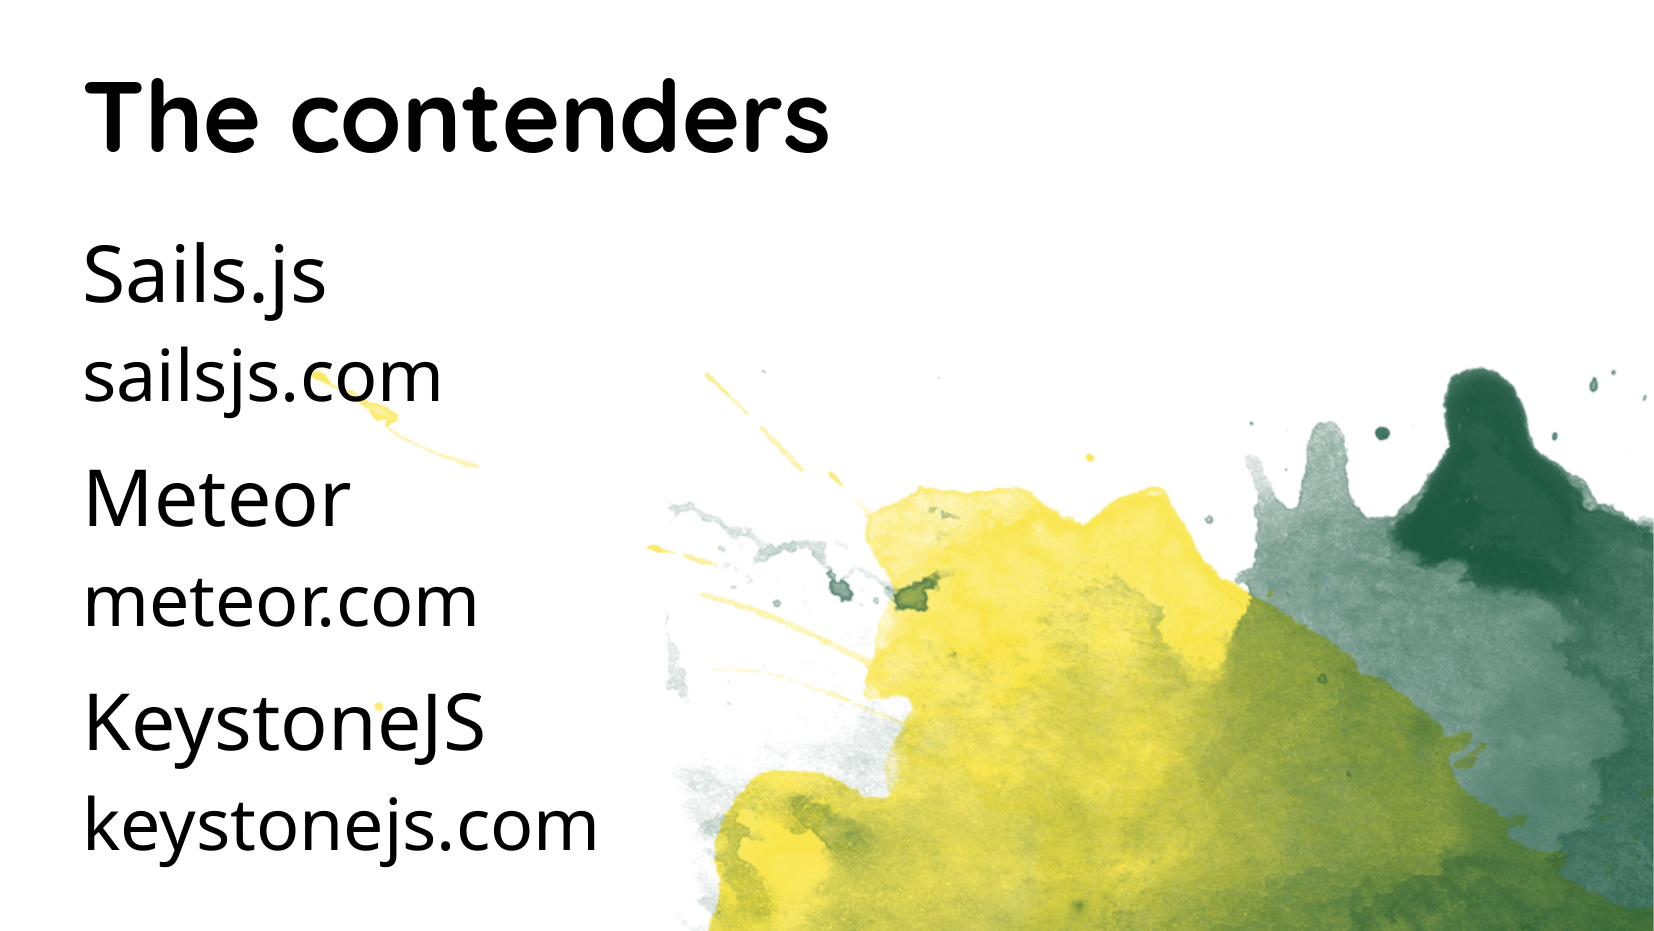

# The contenders
Sails.js
sailsjs.com
Meteor
meteor.com
KeystoneJS
keystonejs.com